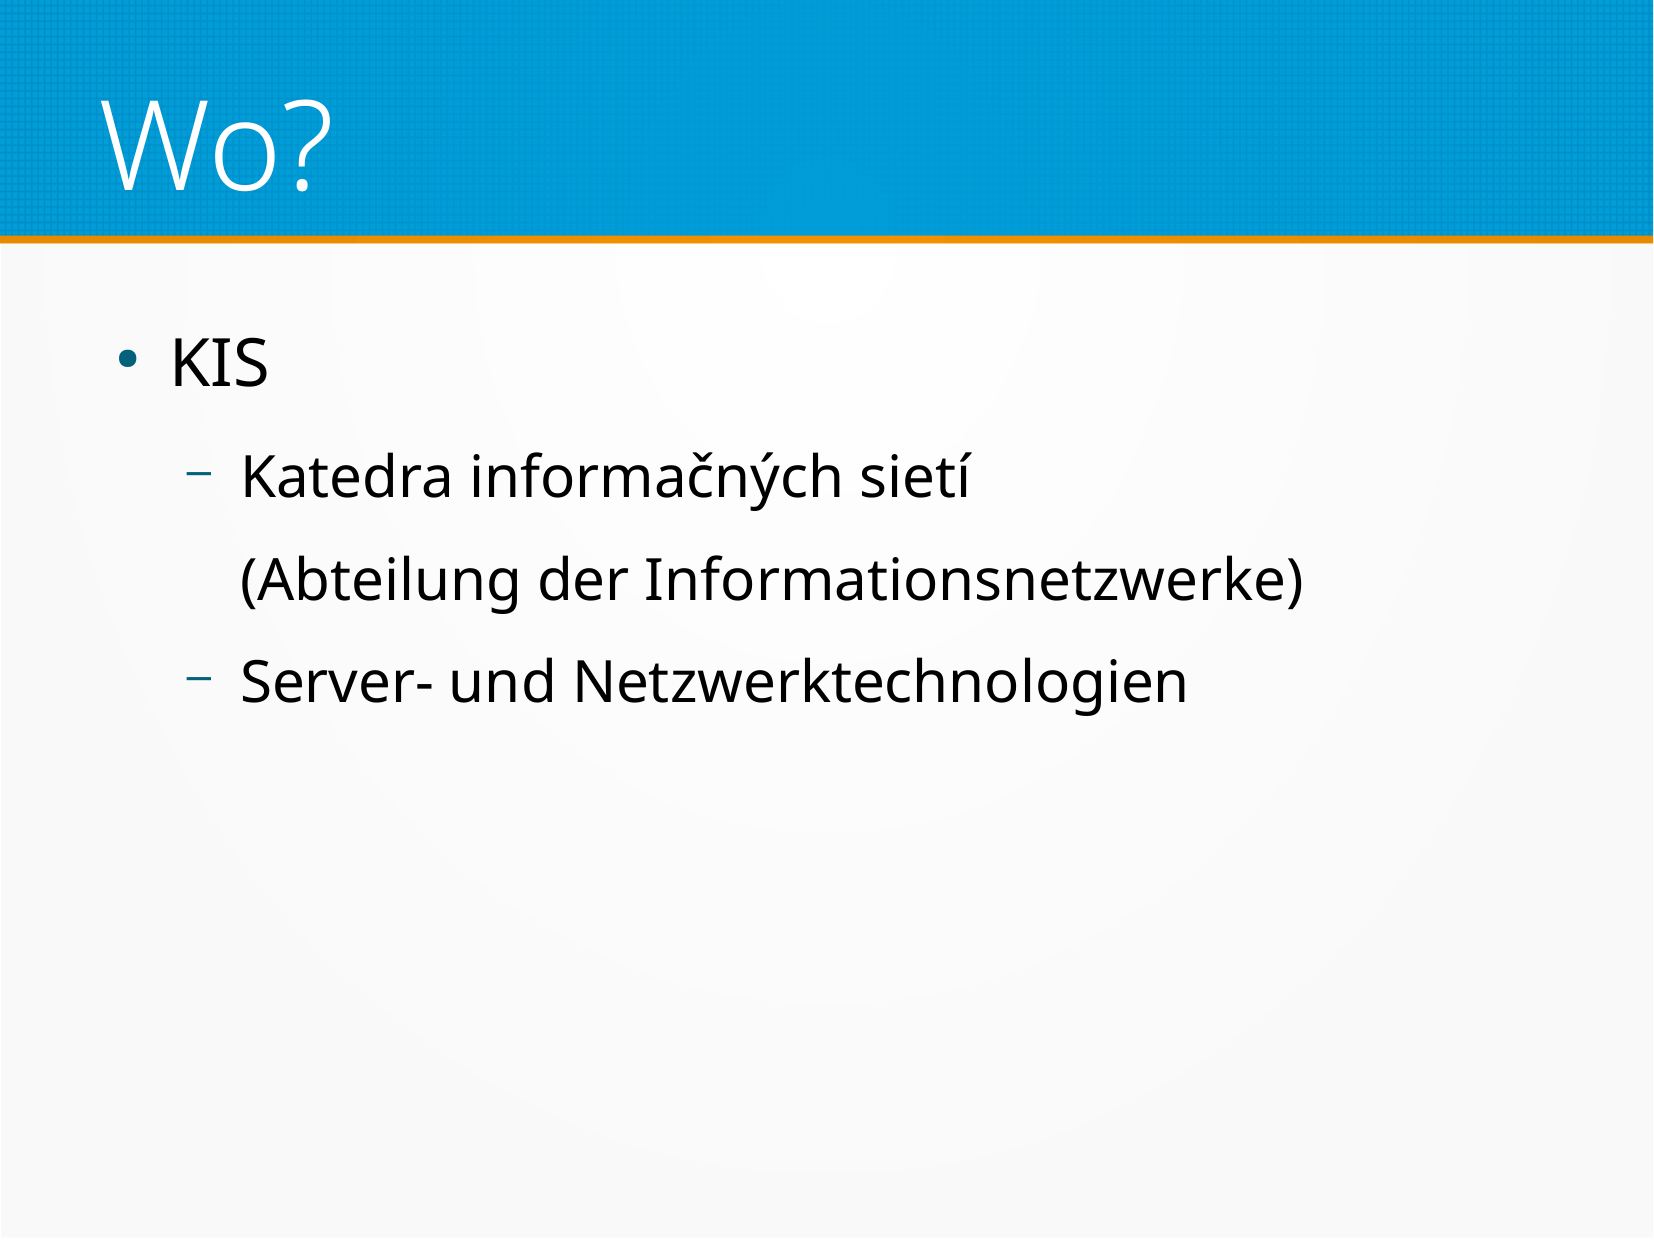

# Wo?
KIS
Katedra informačných sietí
(Abteilung der Informationsnetzwerke)
Server- und Netzwerktechnologien